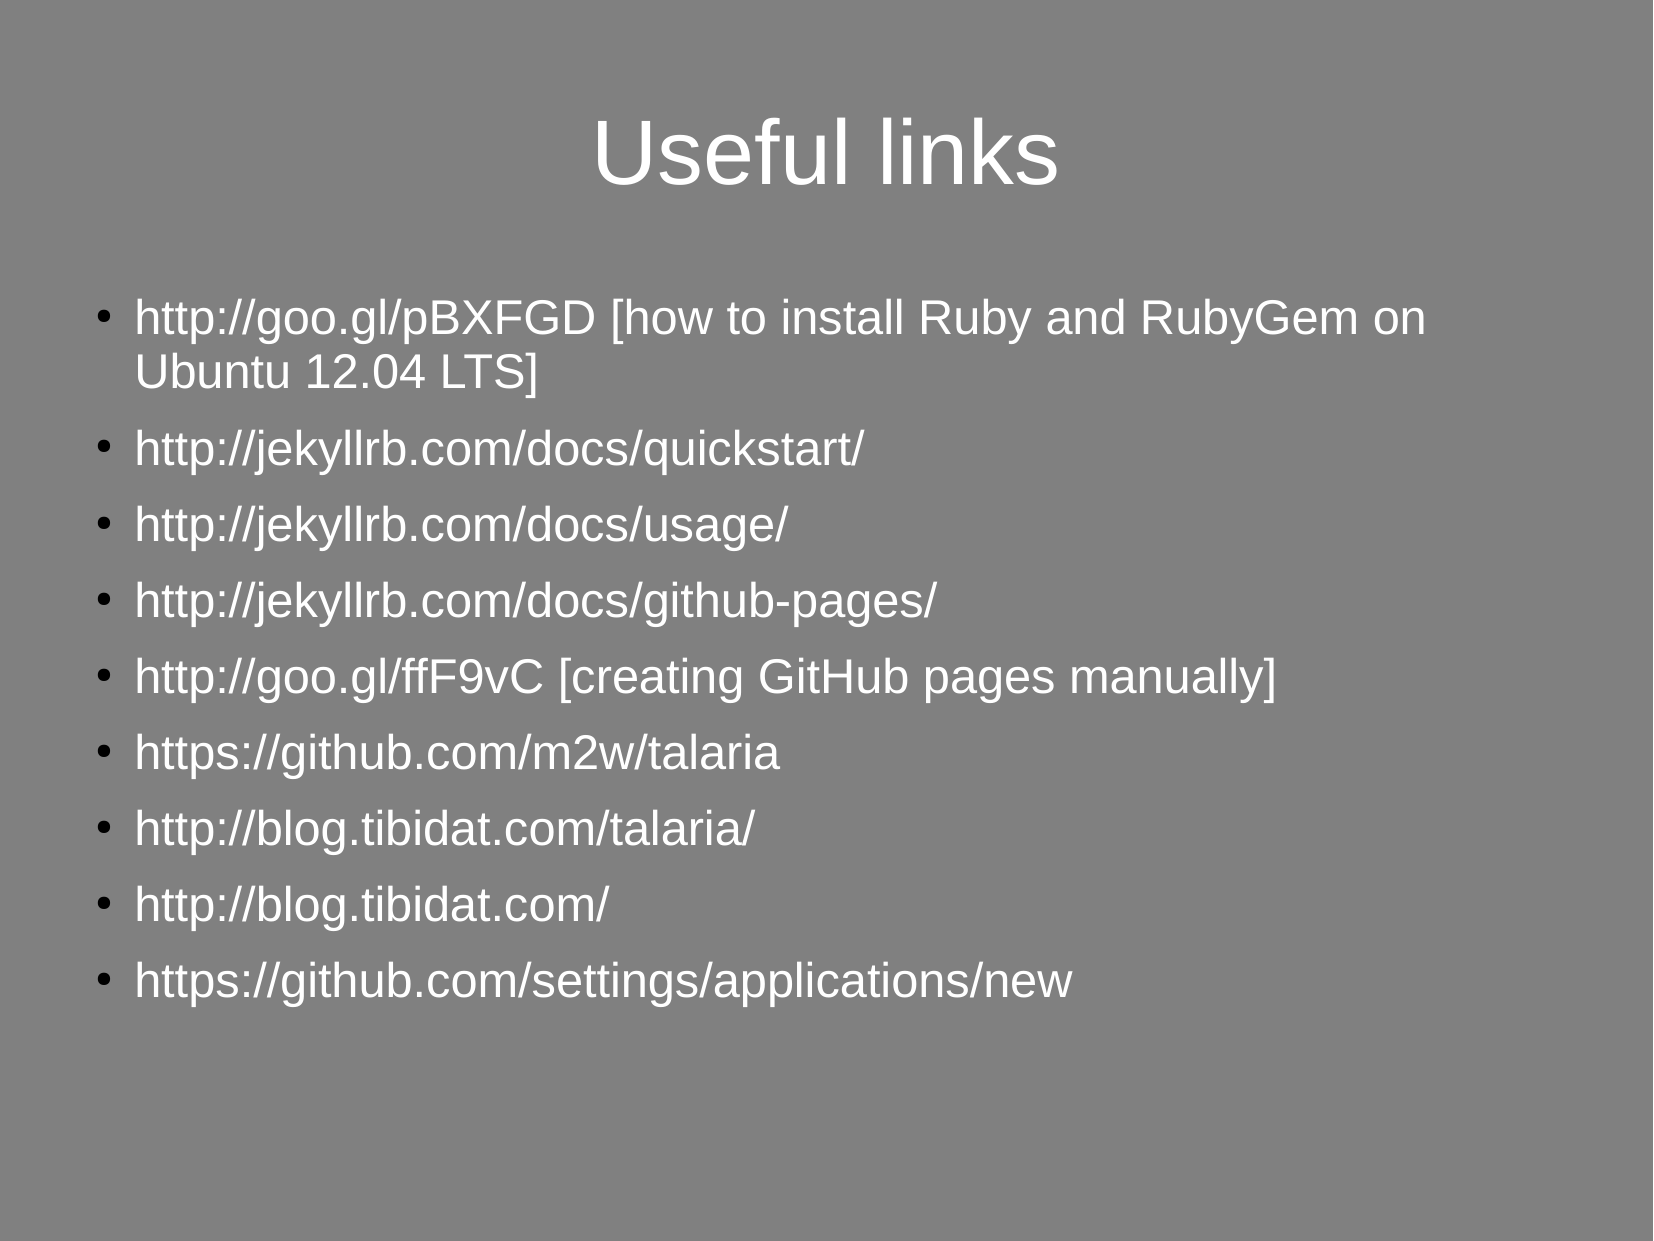

# Useful links
http://goo.gl/pBXFGD [how to install Ruby and RubyGem on Ubuntu 12.04 LTS]
http://jekyllrb.com/docs/quickstart/
http://jekyllrb.com/docs/usage/
http://jekyllrb.com/docs/github-pages/
http://goo.gl/ffF9vC [creating GitHub pages manually]
https://github.com/m2w/talaria
http://blog.tibidat.com/talaria/
http://blog.tibidat.com/
https://github.com/settings/applications/new